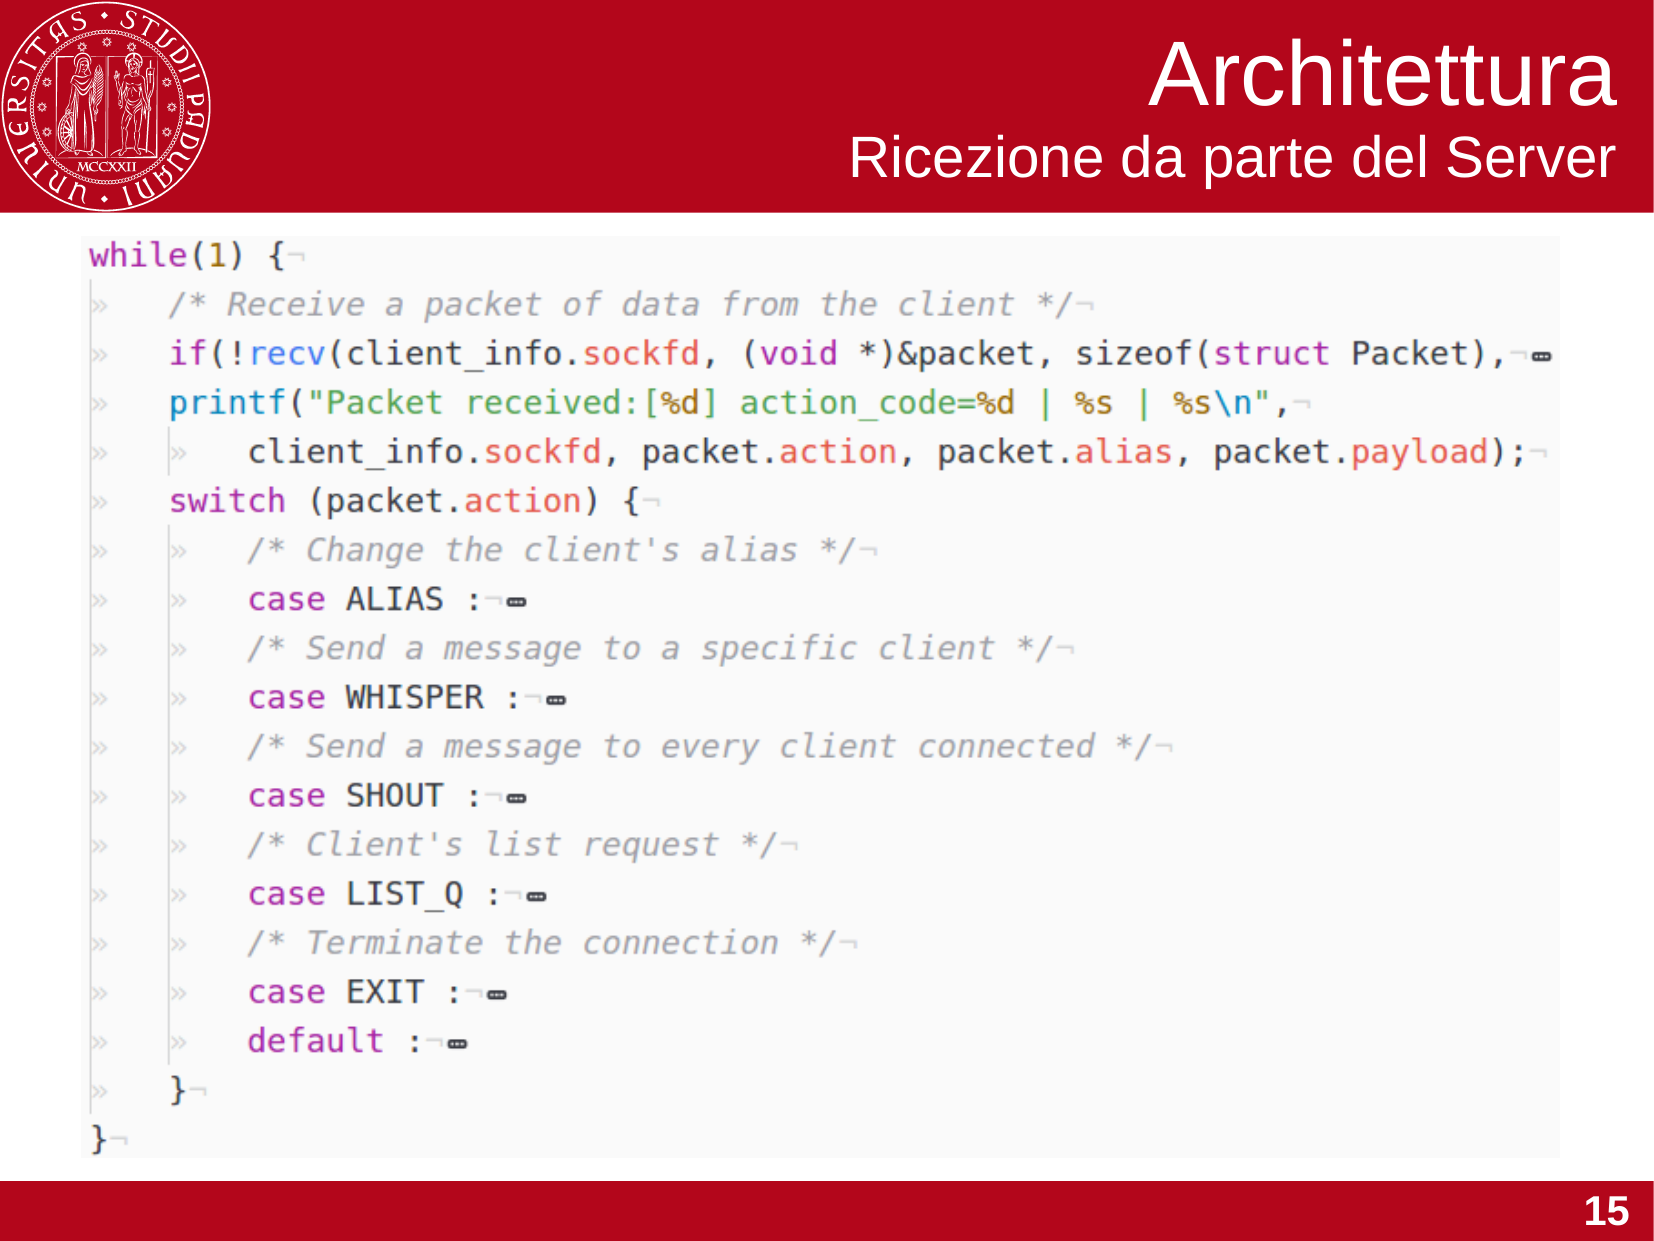

# Architettura Ricezione da parte del Server
15